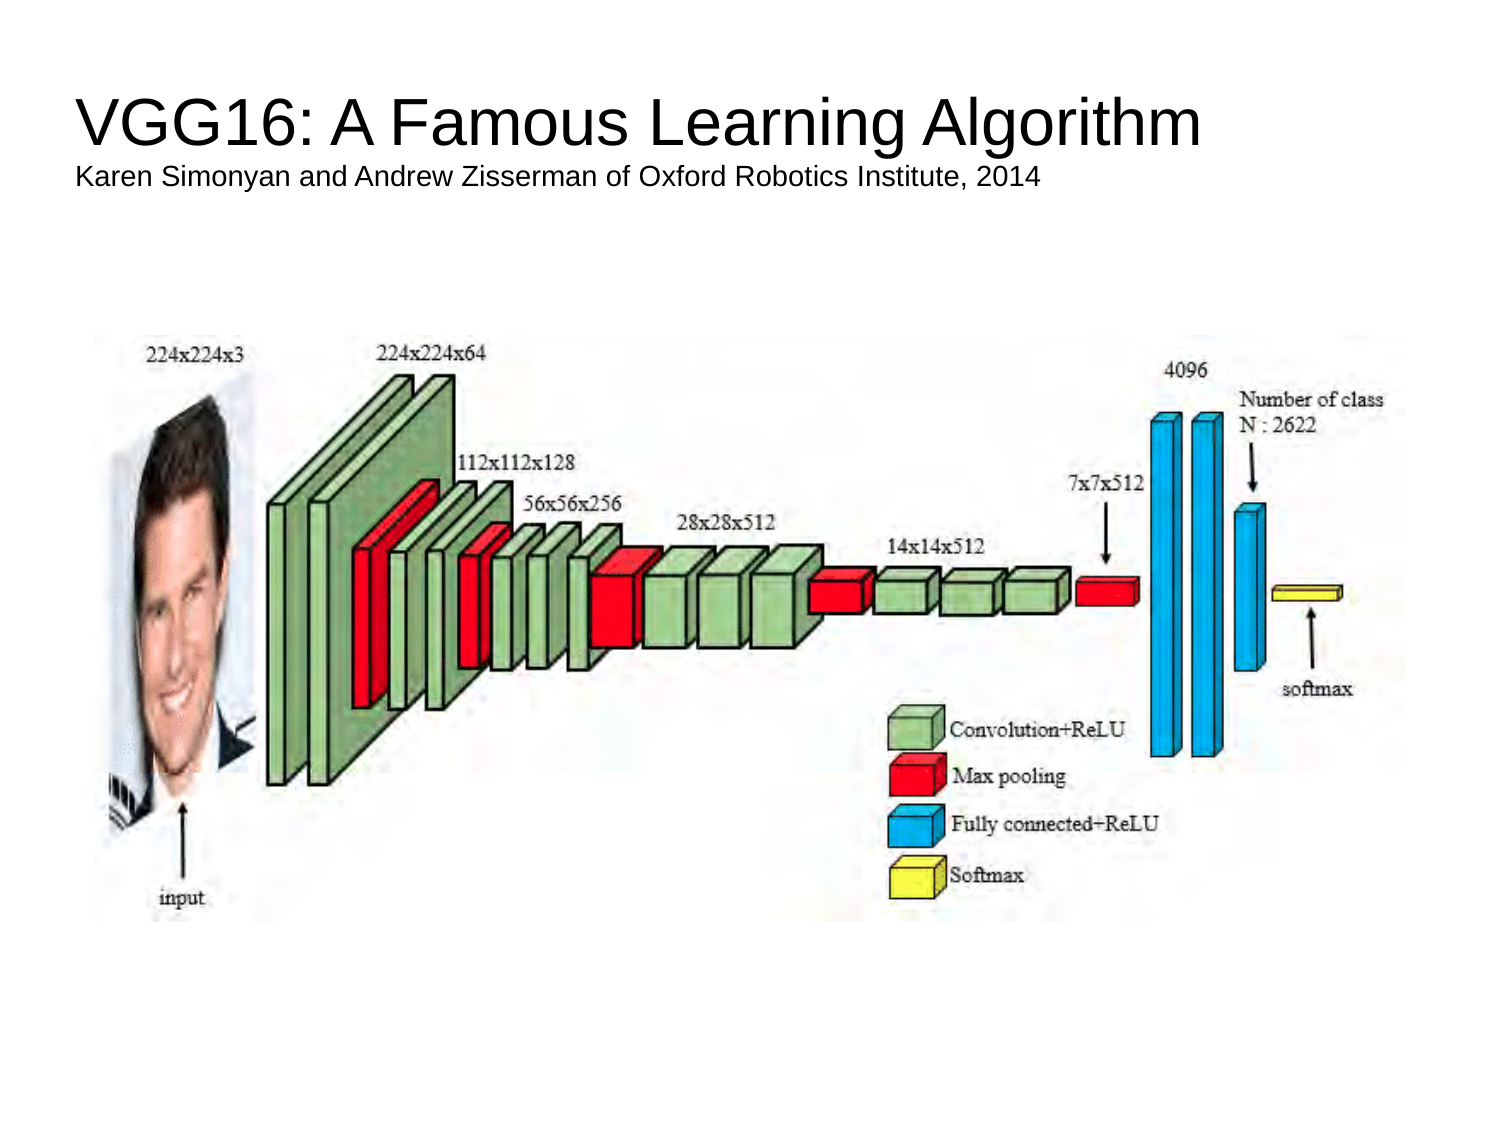

# VGG16: A Famous Learning Algorithm Karen Simonyan and Andrew Zisserman of Oxford Robotics Institute, 2014